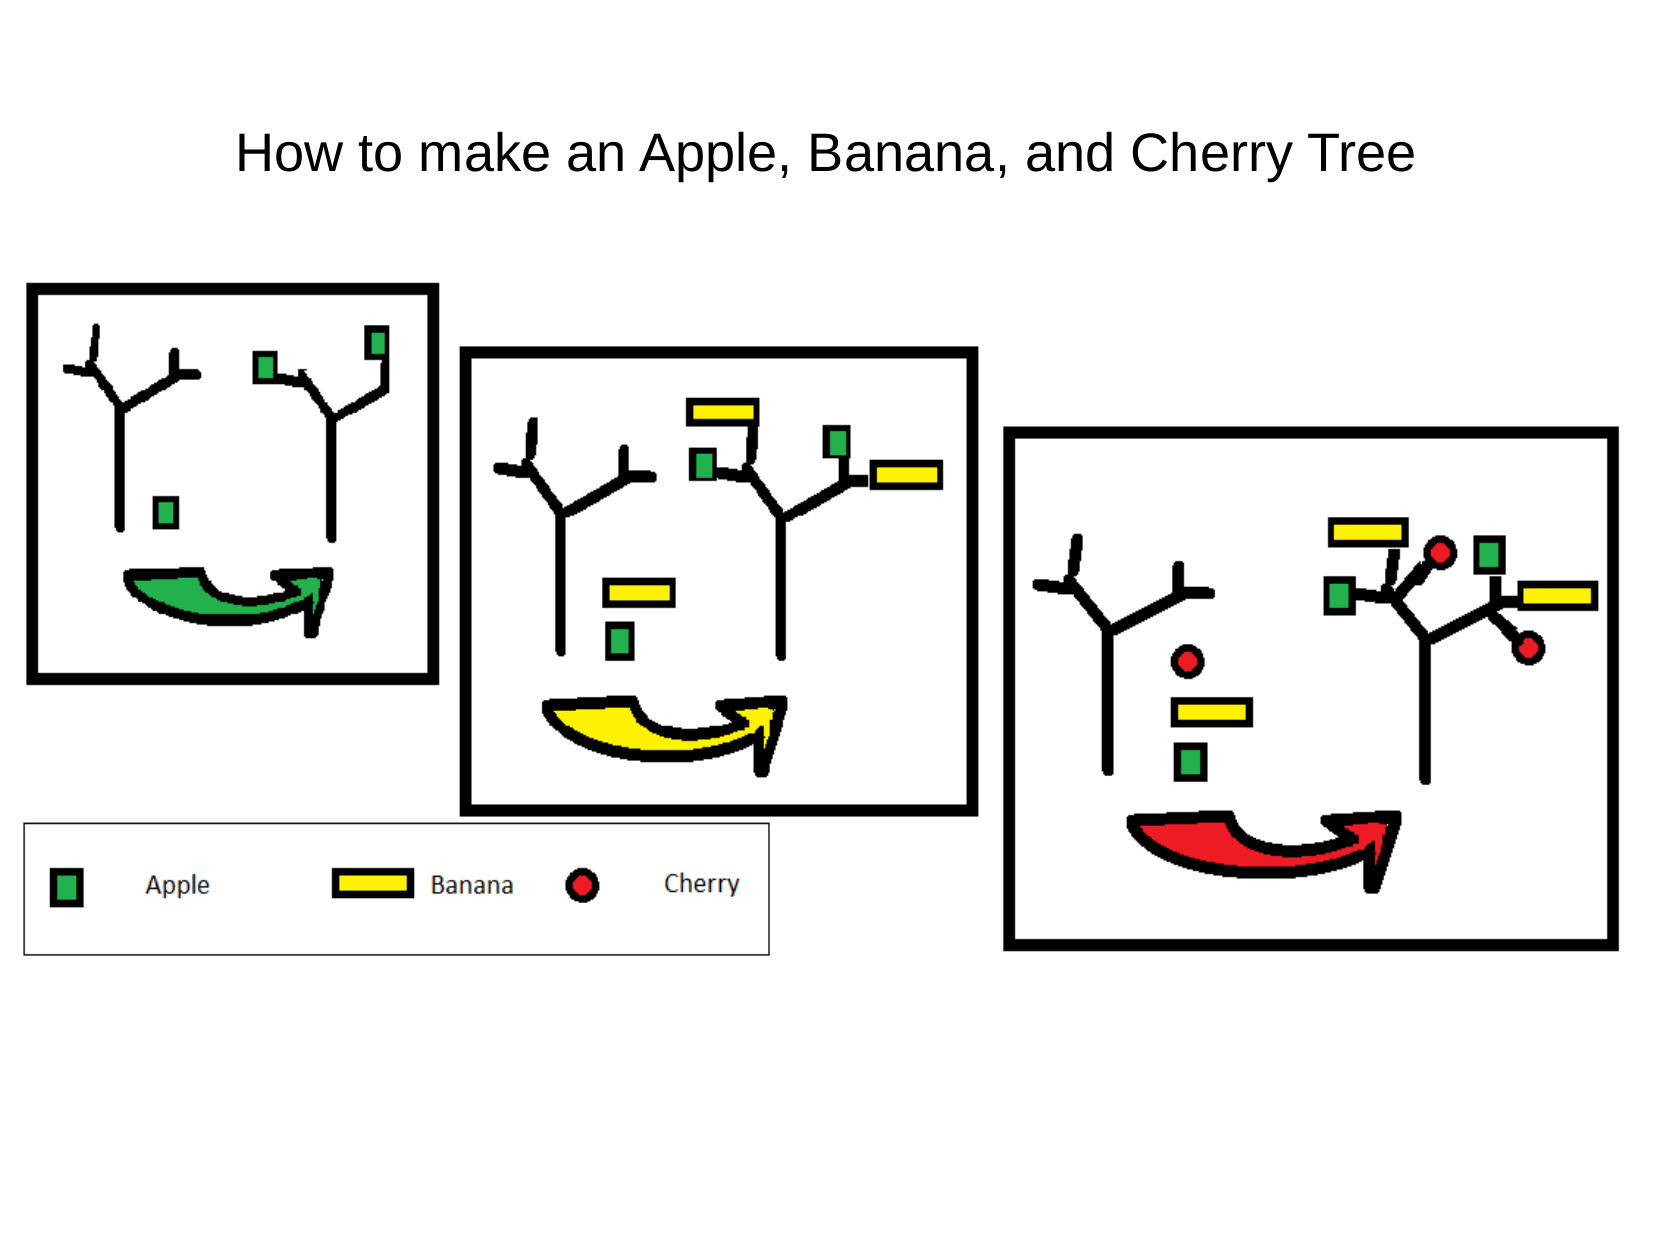

# How to make an Apple, Banana, and Cherry Tree